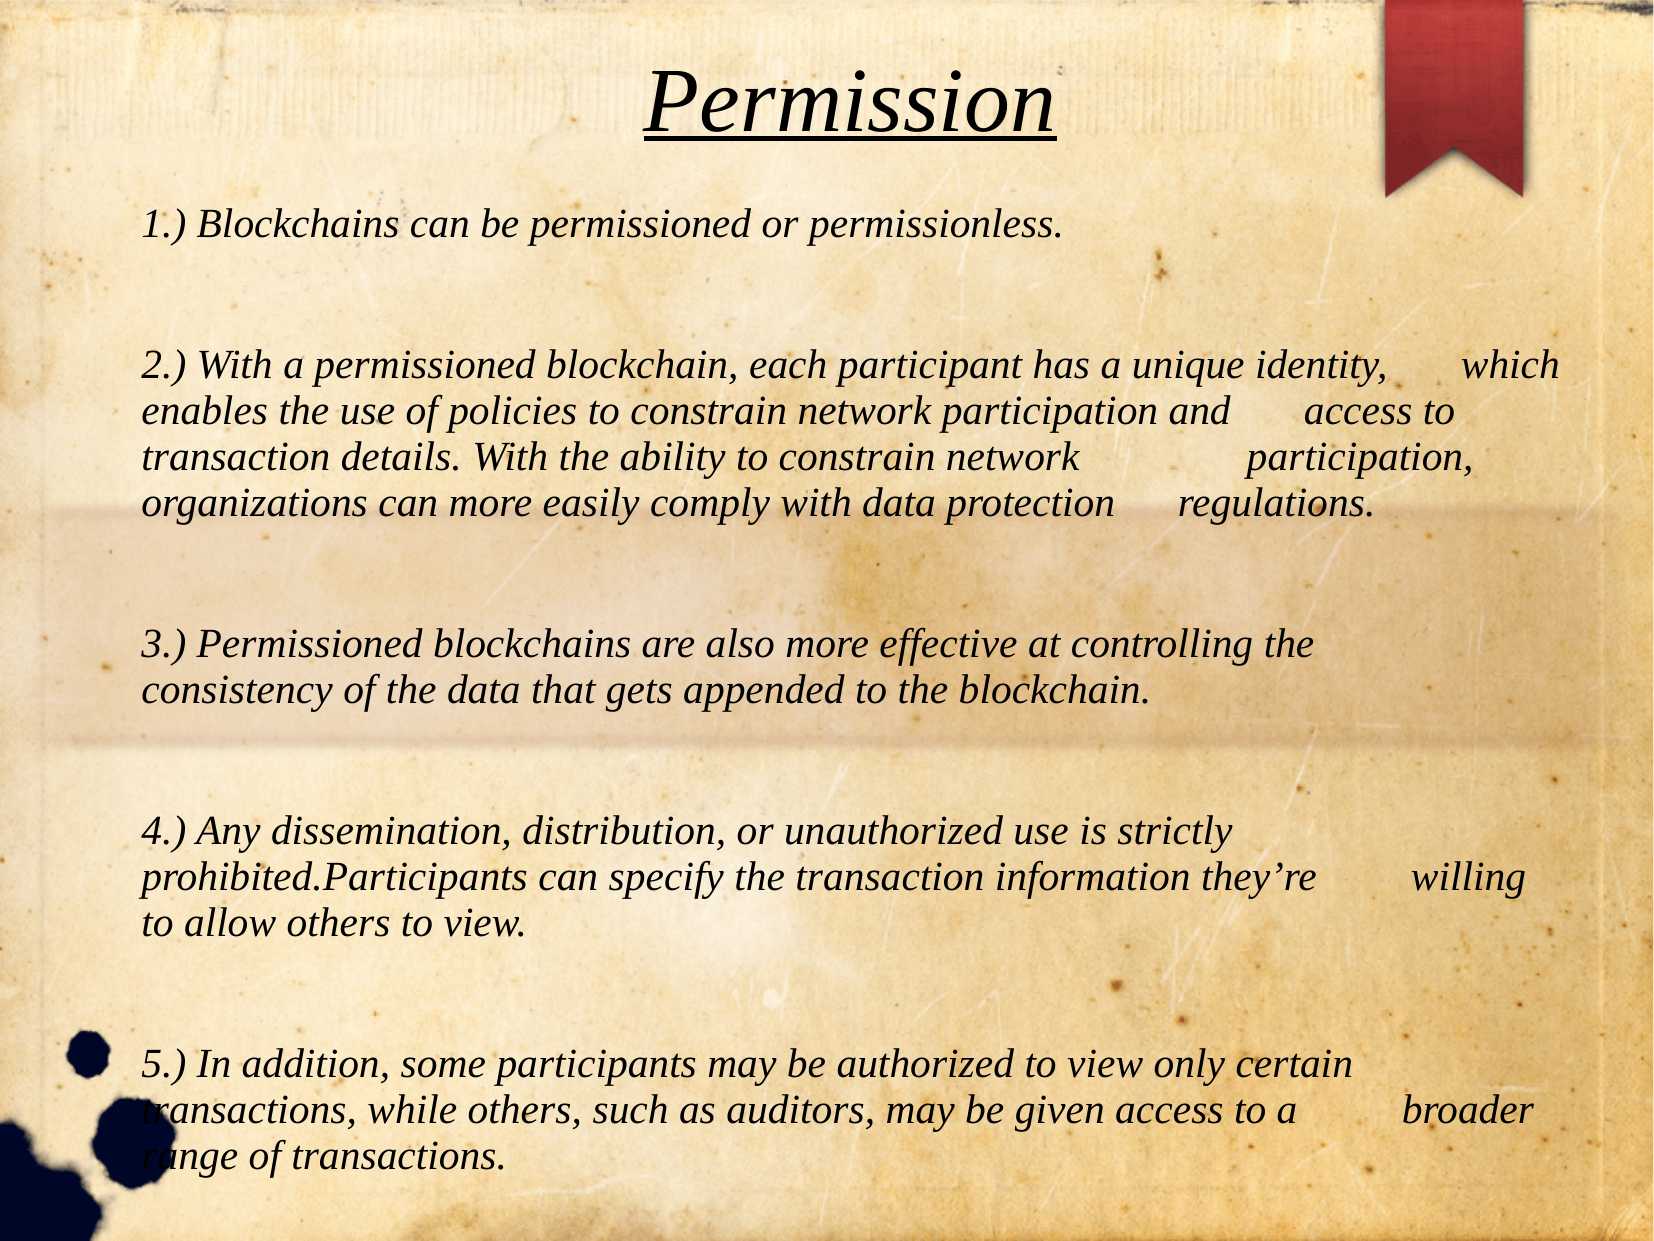

# Permission
1.) Blockchains can be permissioned or permissionless.
2.) With a permissioned blockchain, each participant has a unique identity, which enables the use of policies to constrain network participation and access to transaction details. With the ability to constrain network participation, organizations can more easily comply with data protection regulations.
3.) Permissioned blockchains are also more effective at controlling the 	 consistency of the data that gets appended to the blockchain.
4.) Any dissemination, distribution, or unauthorized use is strictly 	 prohibited.Participants can specify the transaction information they’re willing to allow others to view.
5.) In addition, some participants may be authorized to view only certain transactions, while others, such as auditors, may be given access to a broader range of transactions.